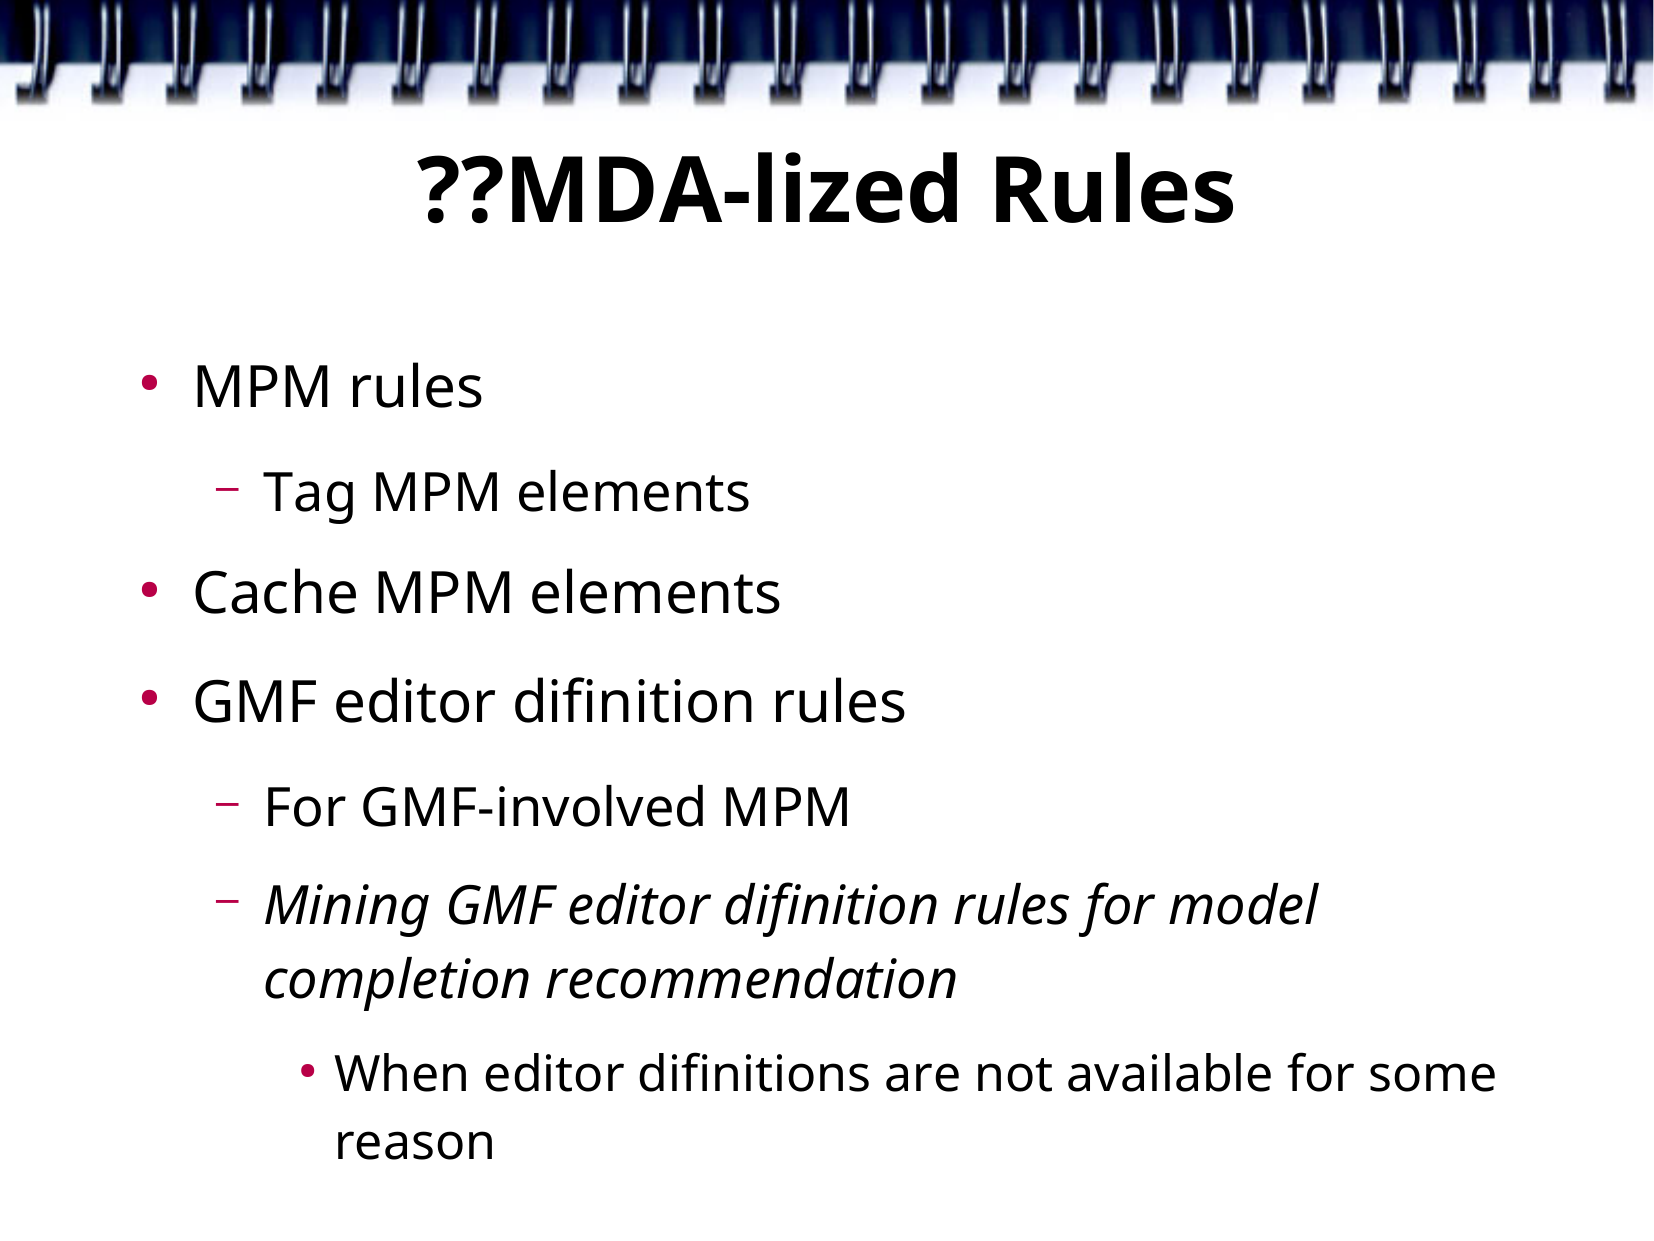

# ??MDA-lized Rules
MPM rules
Tag MPM elements
Cache MPM elements
GMF editor difinition rules
For GMF-involved MPM
Mining GMF editor difinition rules for model completion recommendation
When editor difinitions are not available for some reason